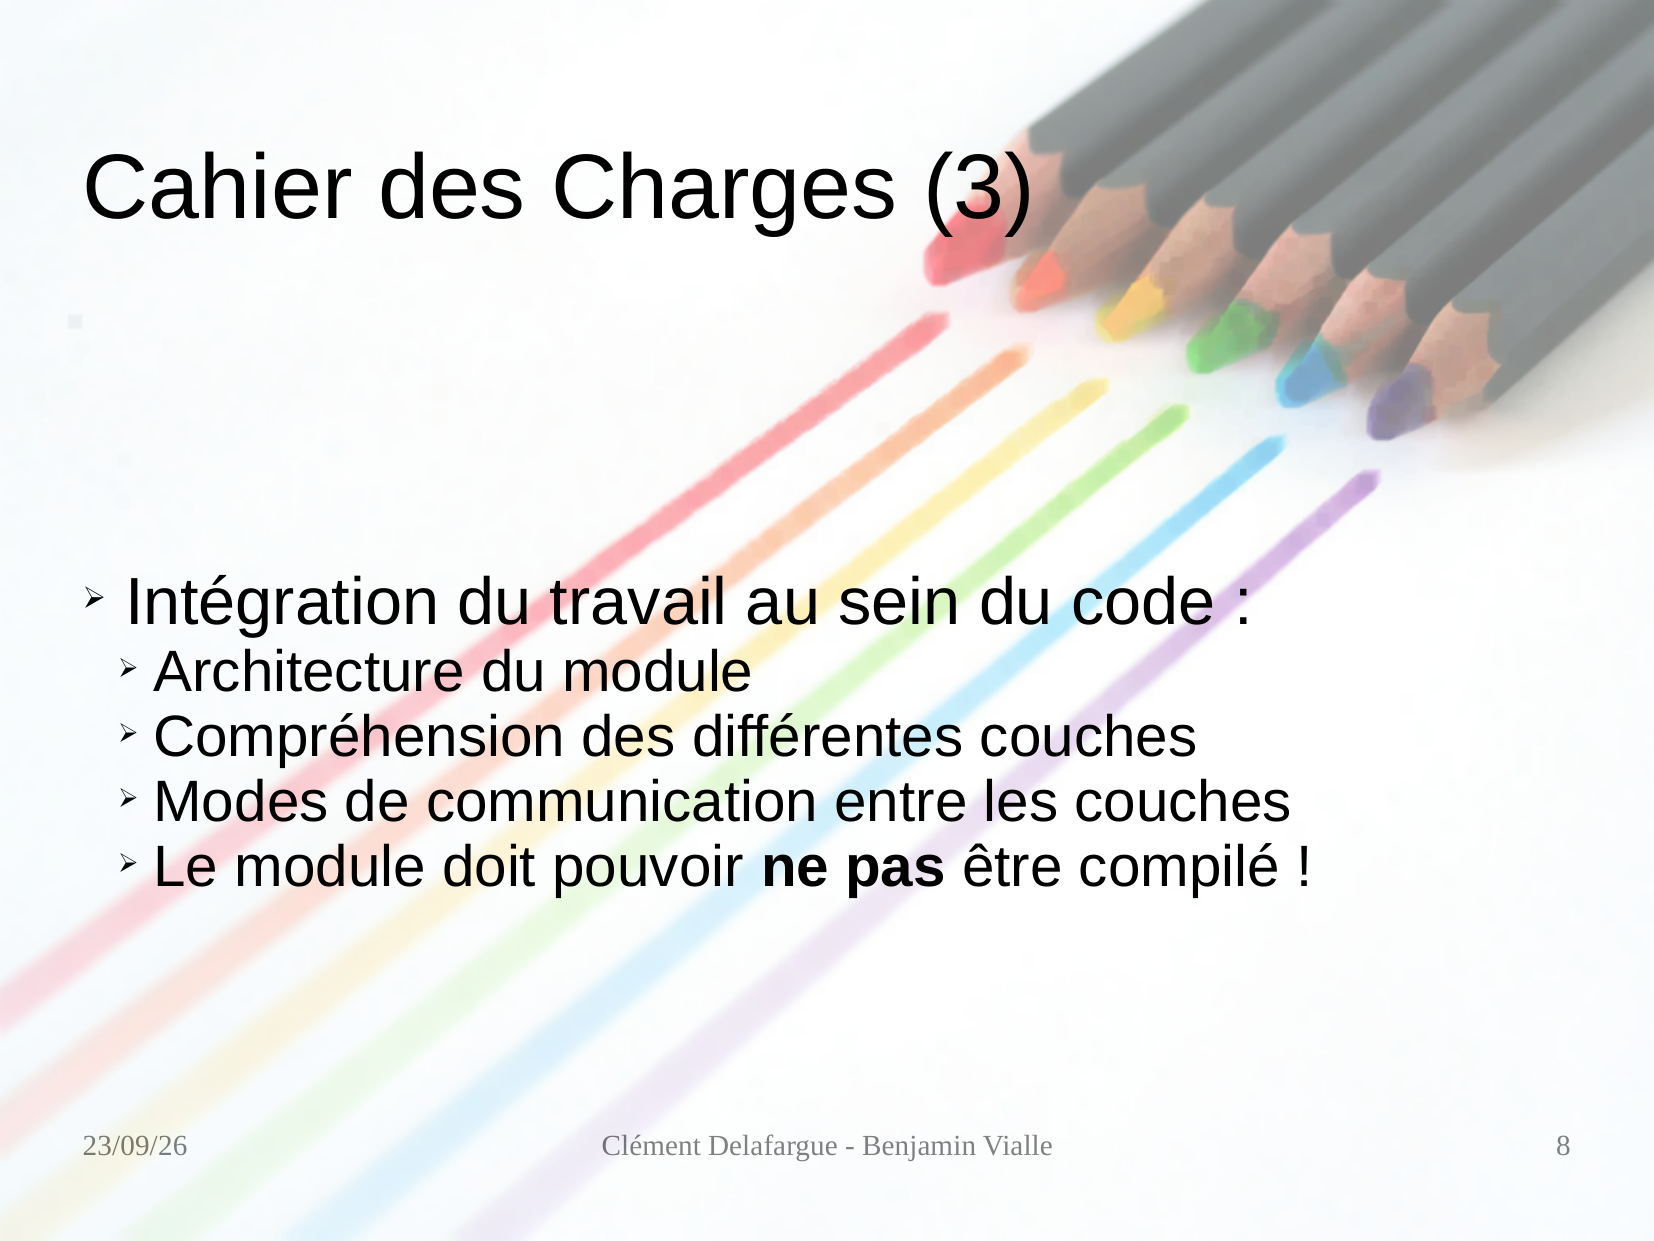

# Cahier des Charges (3)
 Intégration du travail au sein du code :
Architecture du module
Compréhension des différentes couches
Modes de communication entre les couches
Le module doit pouvoir ne pas être compilé !
Clément Delafargue - Benjamin Vialle
8